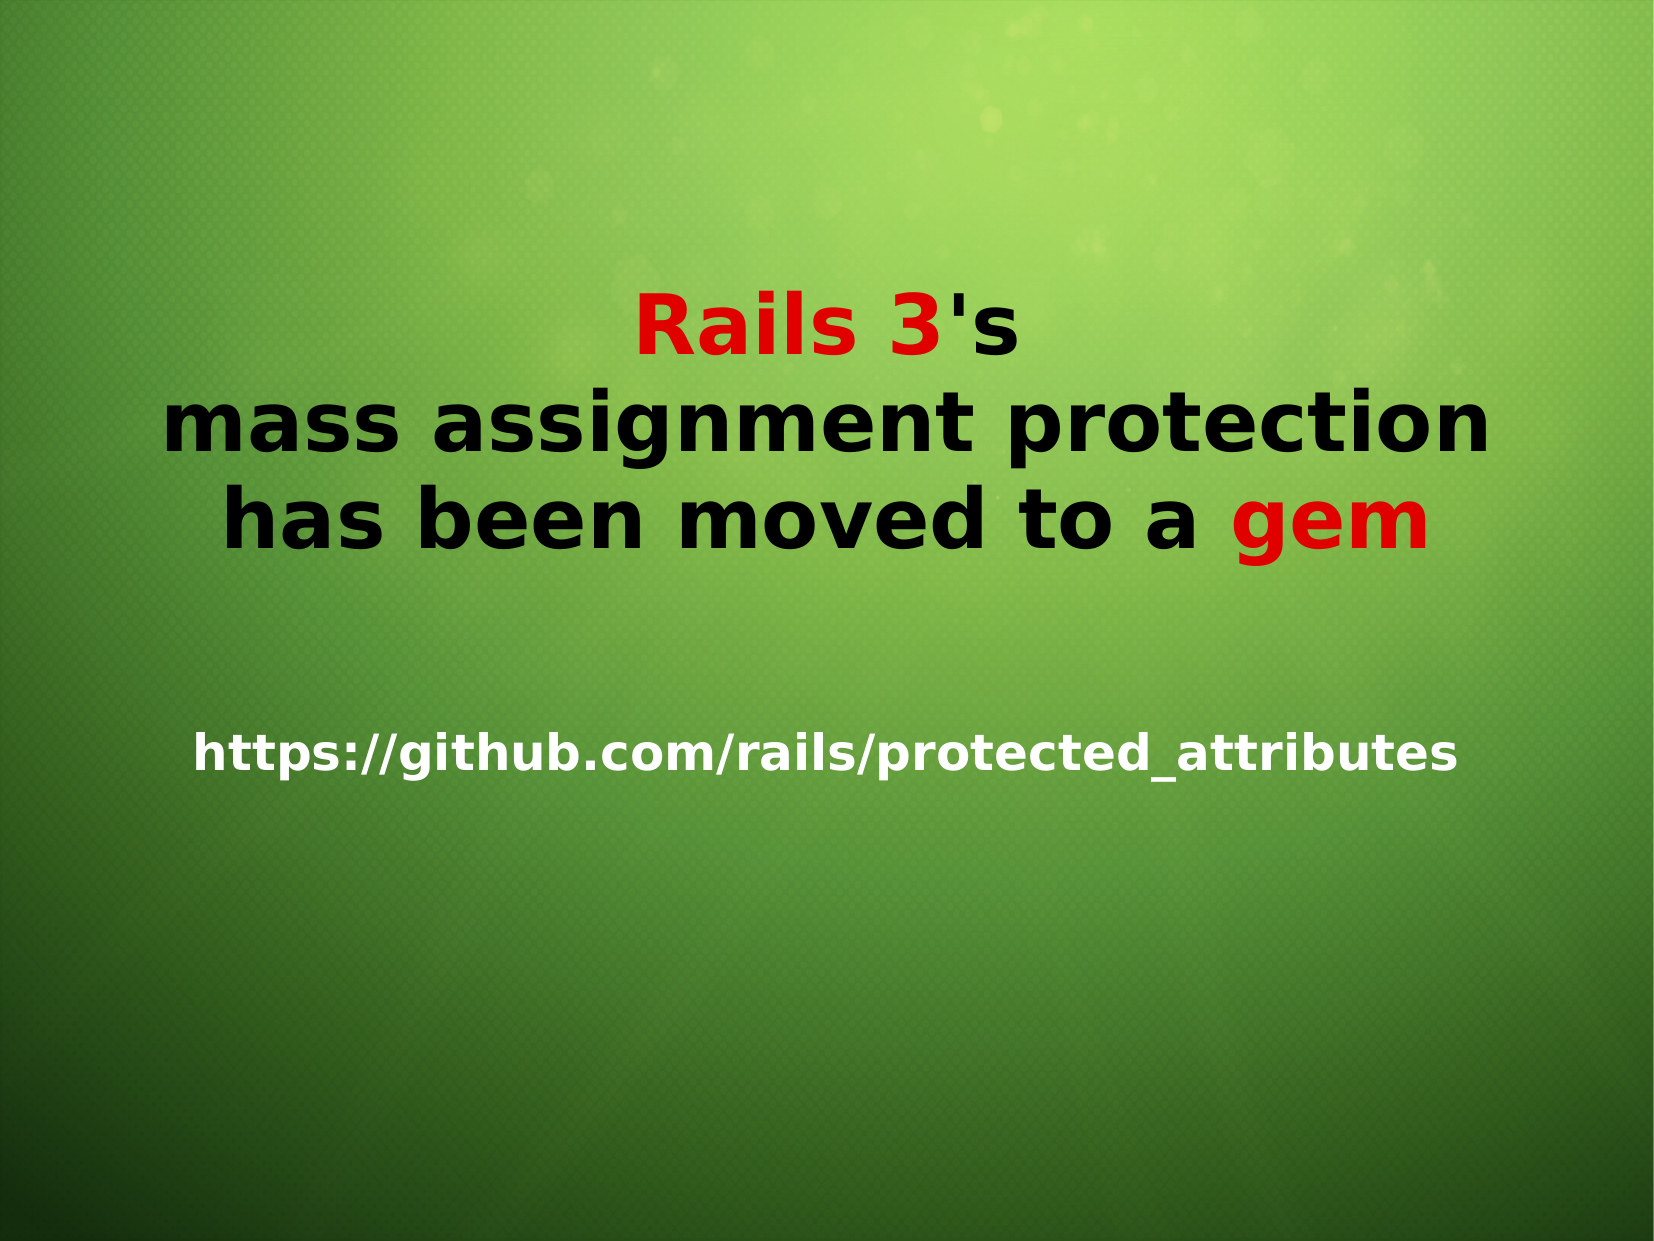

# Rails 3's
mass assignment protection
has been moved to a gem
https://github.com/rails/protected_attributes